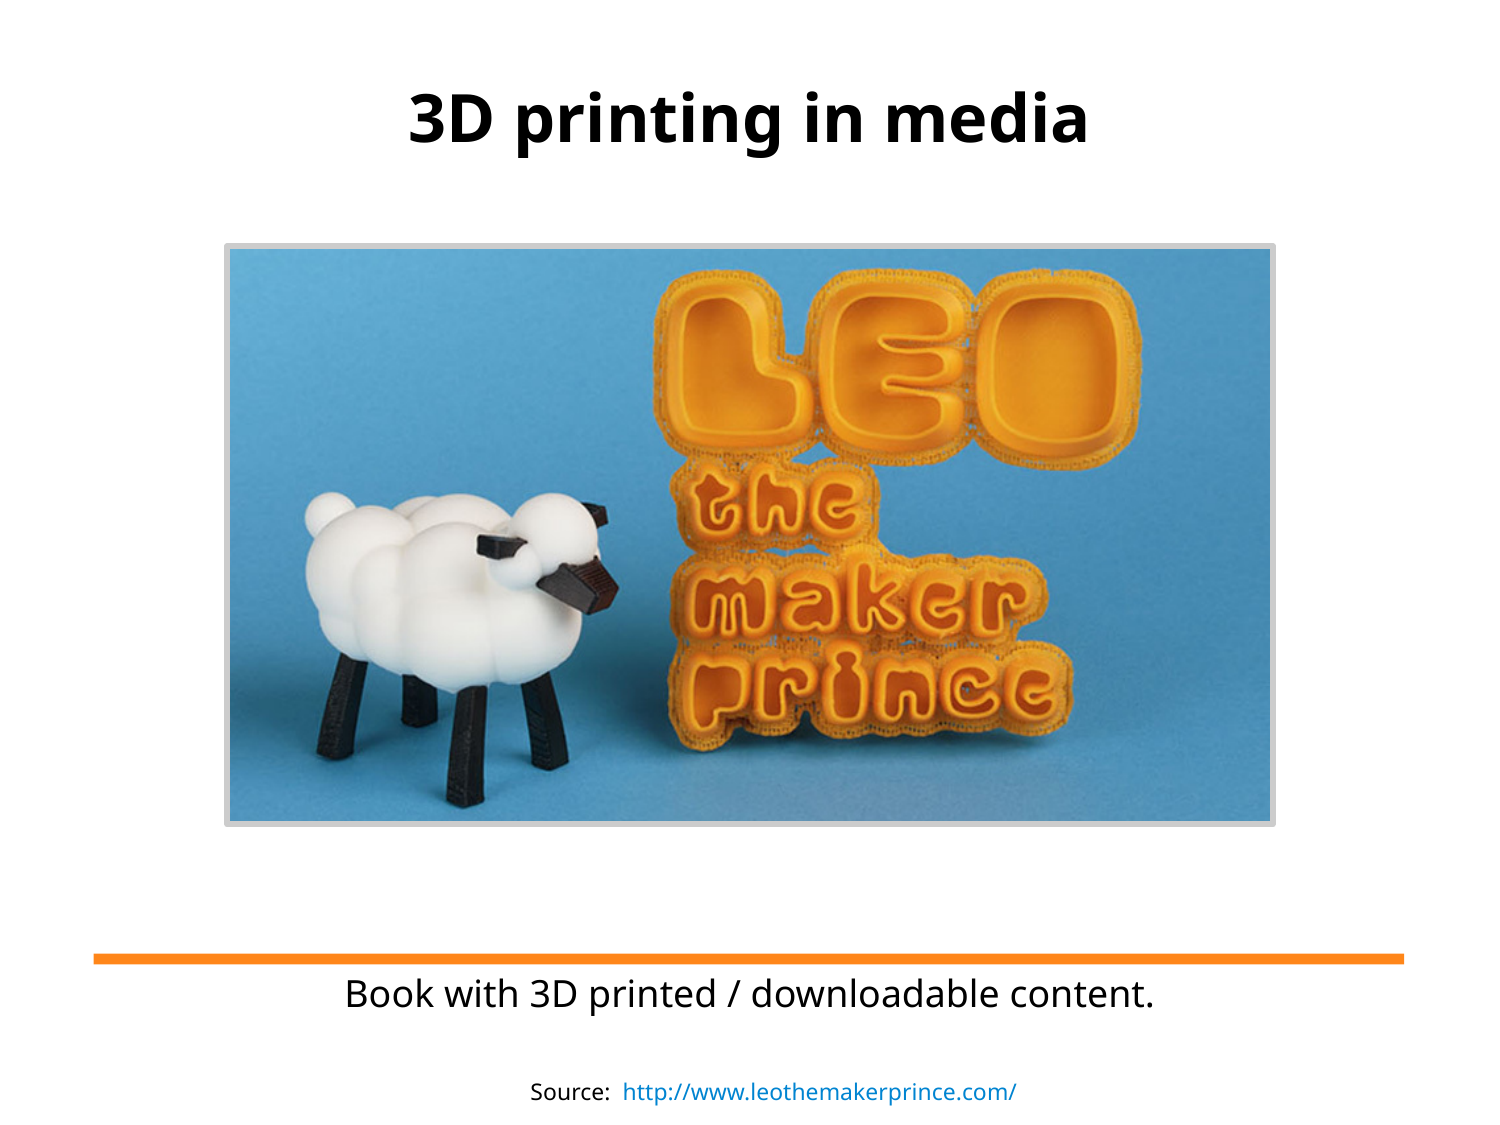

# 3D printing in media
Book with 3D printed / downloadable content.
Source: http://www.leothemakerprince.com/